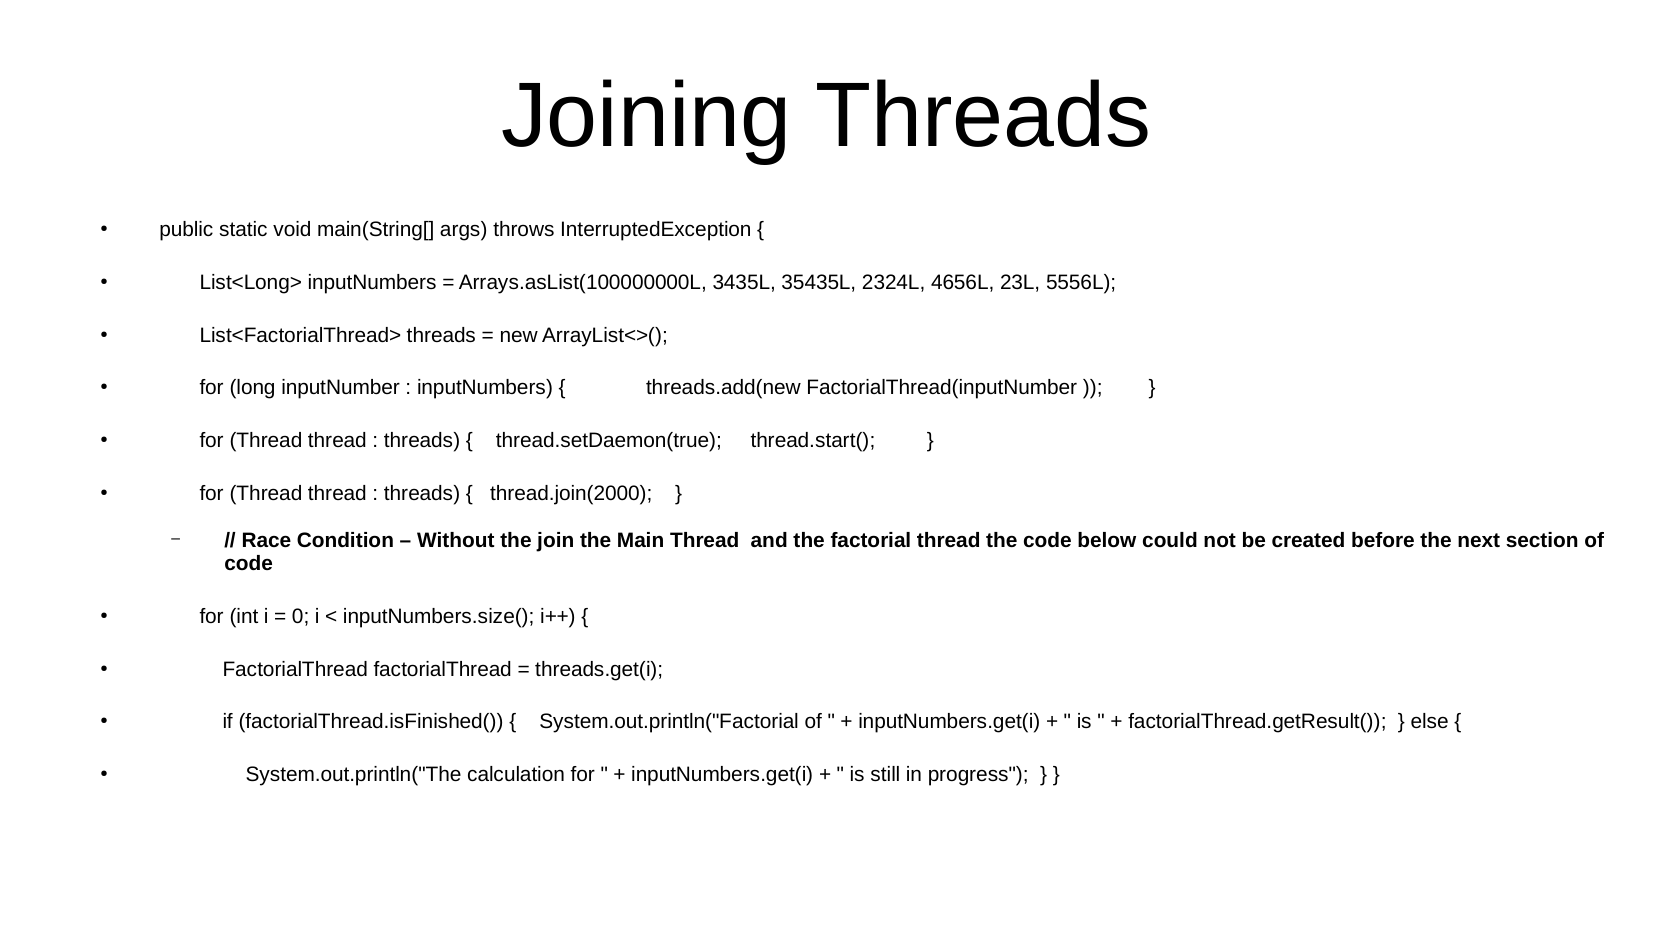

# Joining Threads
 public static void main(String[] args) throws InterruptedException {
 List<Long> inputNumbers = Arrays.asList(100000000L, 3435L, 35435L, 2324L, 4656L, 23L, 5556L);
 List<FactorialThread> threads = new ArrayList<>();
 for (long inputNumber : inputNumbers) { threads.add(new FactorialThread(inputNumber )); }
 for (Thread thread : threads) { thread.setDaemon(true); thread.start(); }
 for (Thread thread : threads) { thread.join(2000); }
// Race Condition – Without the join the Main Thread and the factorial thread the code below could not be created before the next section of code
 for (int i = 0; i < inputNumbers.size(); i++) {
 FactorialThread factorialThread = threads.get(i);
 if (factorialThread.isFinished()) { System.out.println("Factorial of " + inputNumbers.get(i) + " is " + factorialThread.getResult()); } else {
 System.out.println("The calculation for " + inputNumbers.get(i) + " is still in progress"); } }